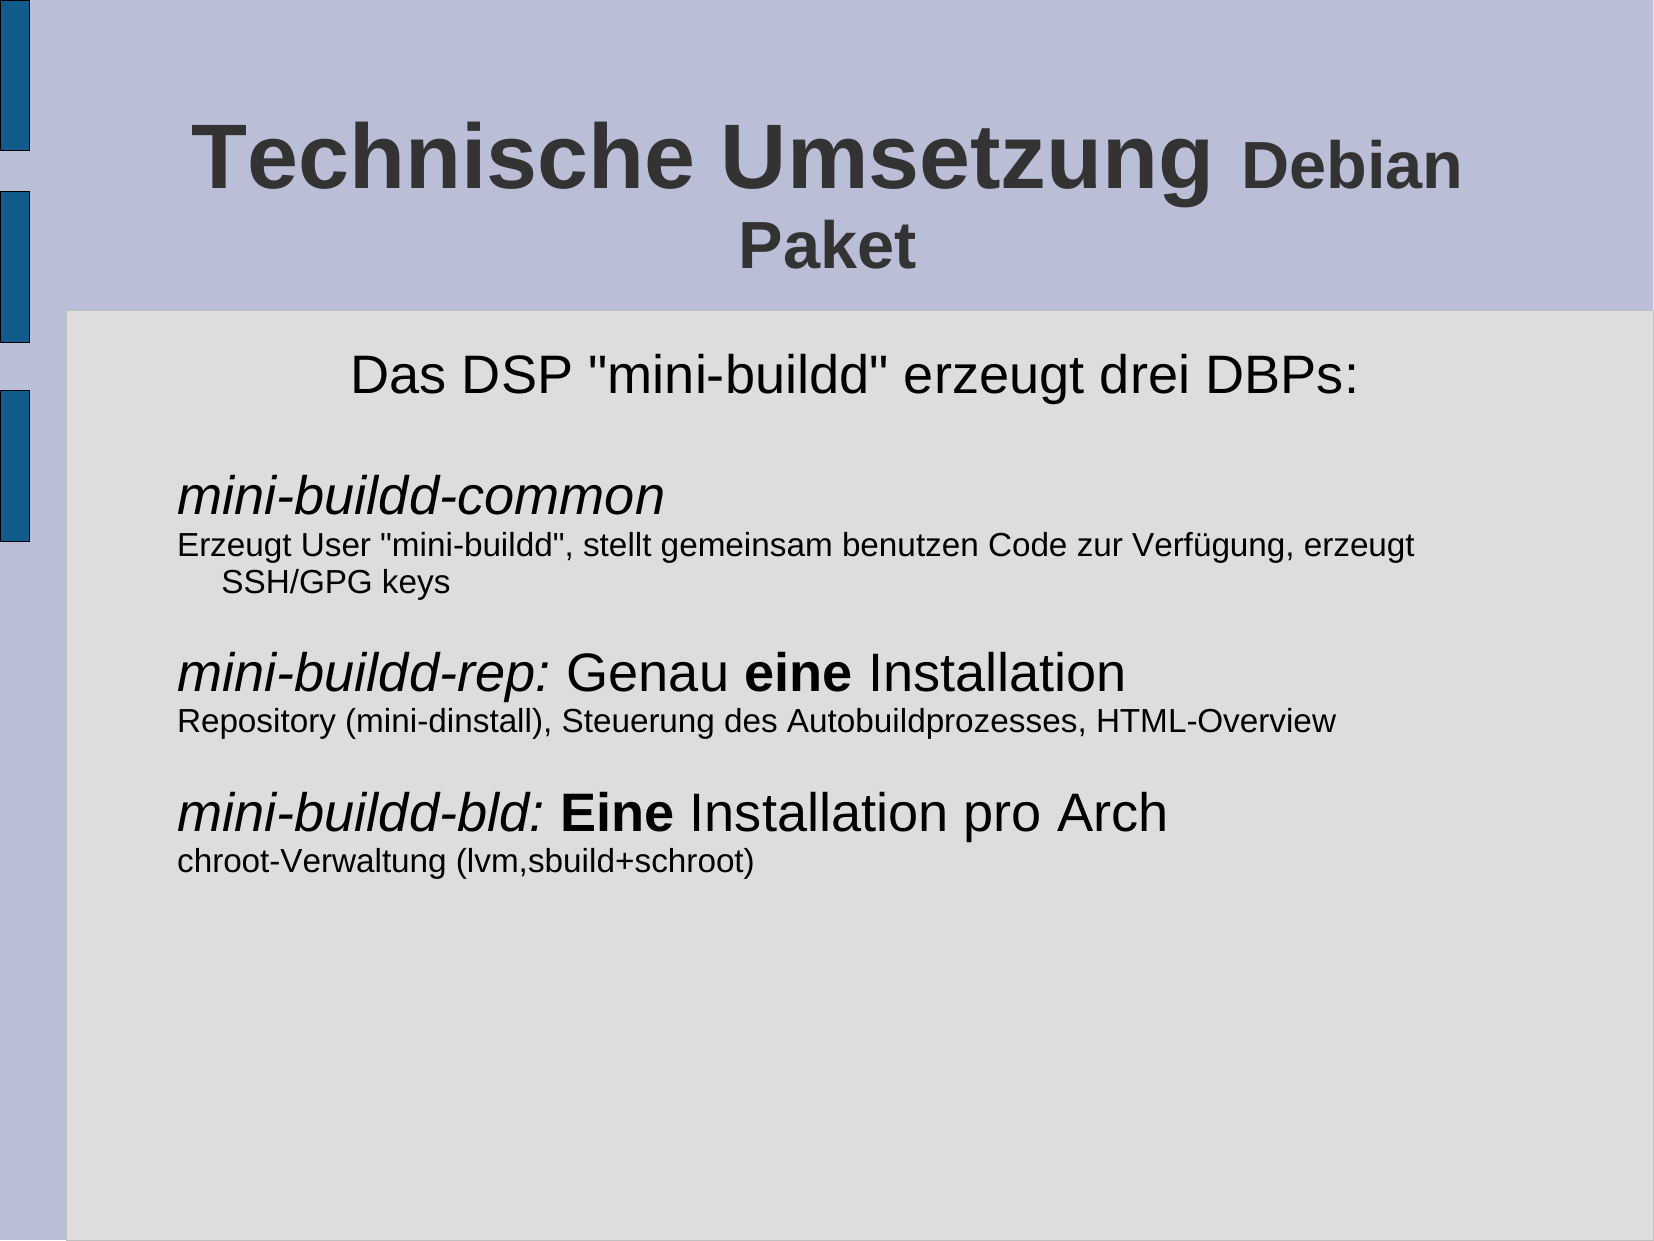

# Technische Umsetzung Debian Paket
Das DSP "mini-buildd" erzeugt drei DBPs:
mini-buildd-common
Erzeugt User "mini-buildd", stellt gemeinsam benutzen Code zur Verfügung, erzeugt SSH/GPG keys
mini-buildd-rep: Genau eine Installation
Repository (mini-dinstall), Steuerung des Autobuildprozesses, HTML-Overview
mini-buildd-bld: Eine Installation pro Arch
chroot-Verwaltung (lvm,sbuild+schroot)